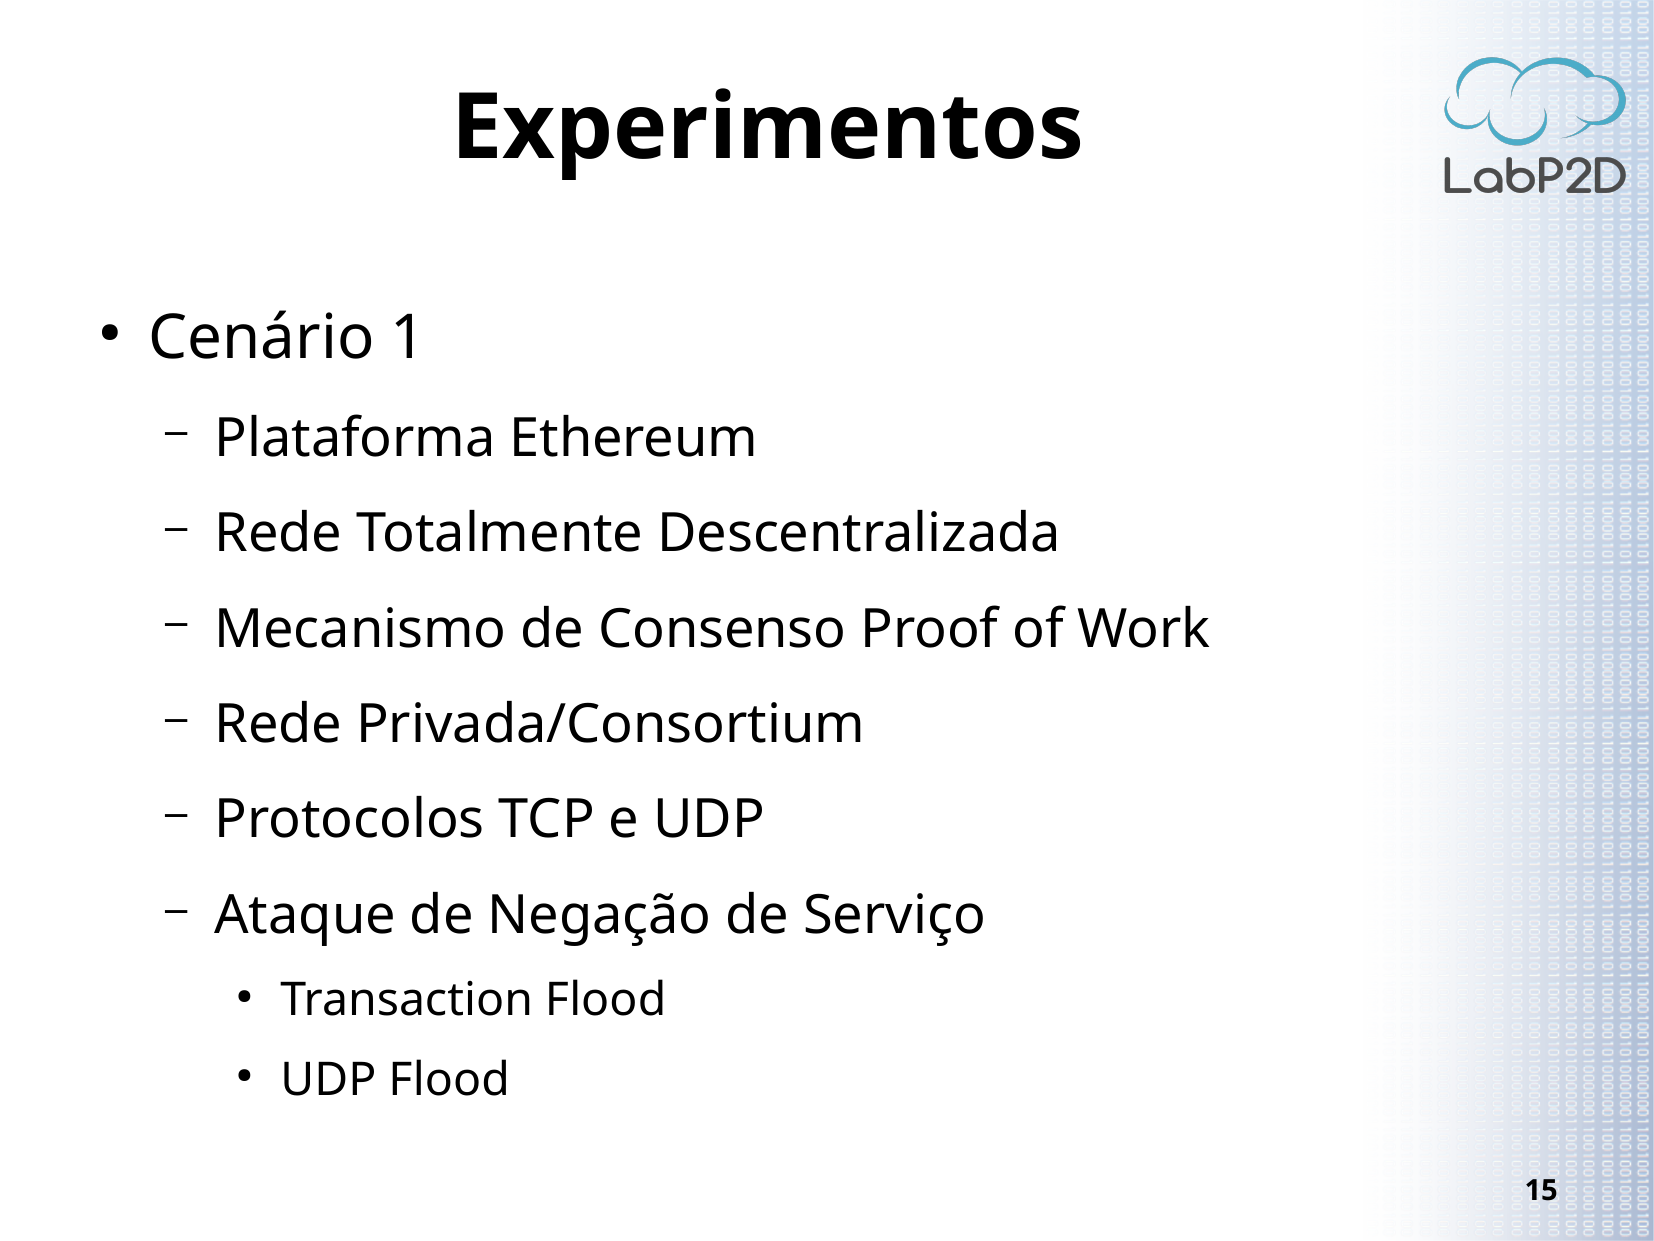

# Experimentos
Cenário 1
Plataforma Ethereum
Rede Totalmente Descentralizada
Mecanismo de Consenso Proof of Work
Rede Privada/Consortium
Protocolos TCP e UDP
Ataque de Negação de Serviço
Transaction Flood
UDP Flood
15